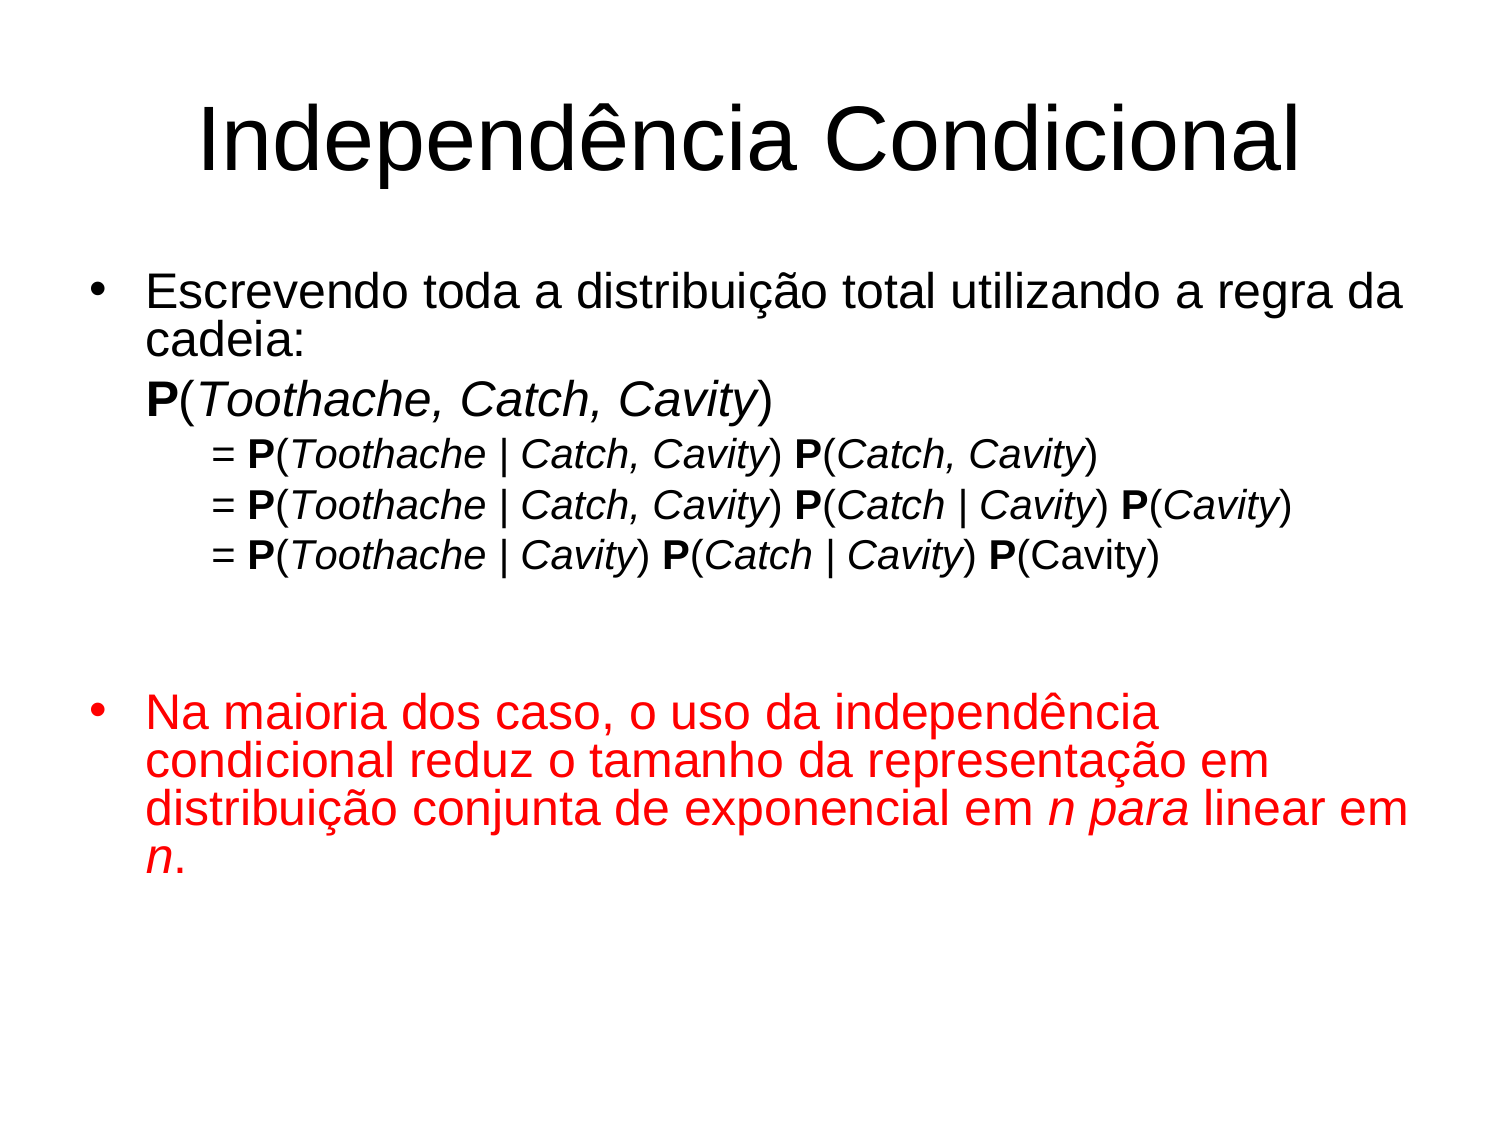

# Independência Condicional
Escrevendo toda a distribuição total utilizando a regra da cadeia:
	P(Toothache, Catch, Cavity)
	= P(Toothache | Catch, Cavity) P(Catch, Cavity)
	= P(Toothache | Catch, Cavity) P(Catch | Cavity) P(Cavity)
	= P(Toothache | Cavity) P(Catch | Cavity) P(Cavity)
Na maioria dos caso, o uso da independência condicional reduz o tamanho da representação em distribuição conjunta de exponencial em n para linear em n.